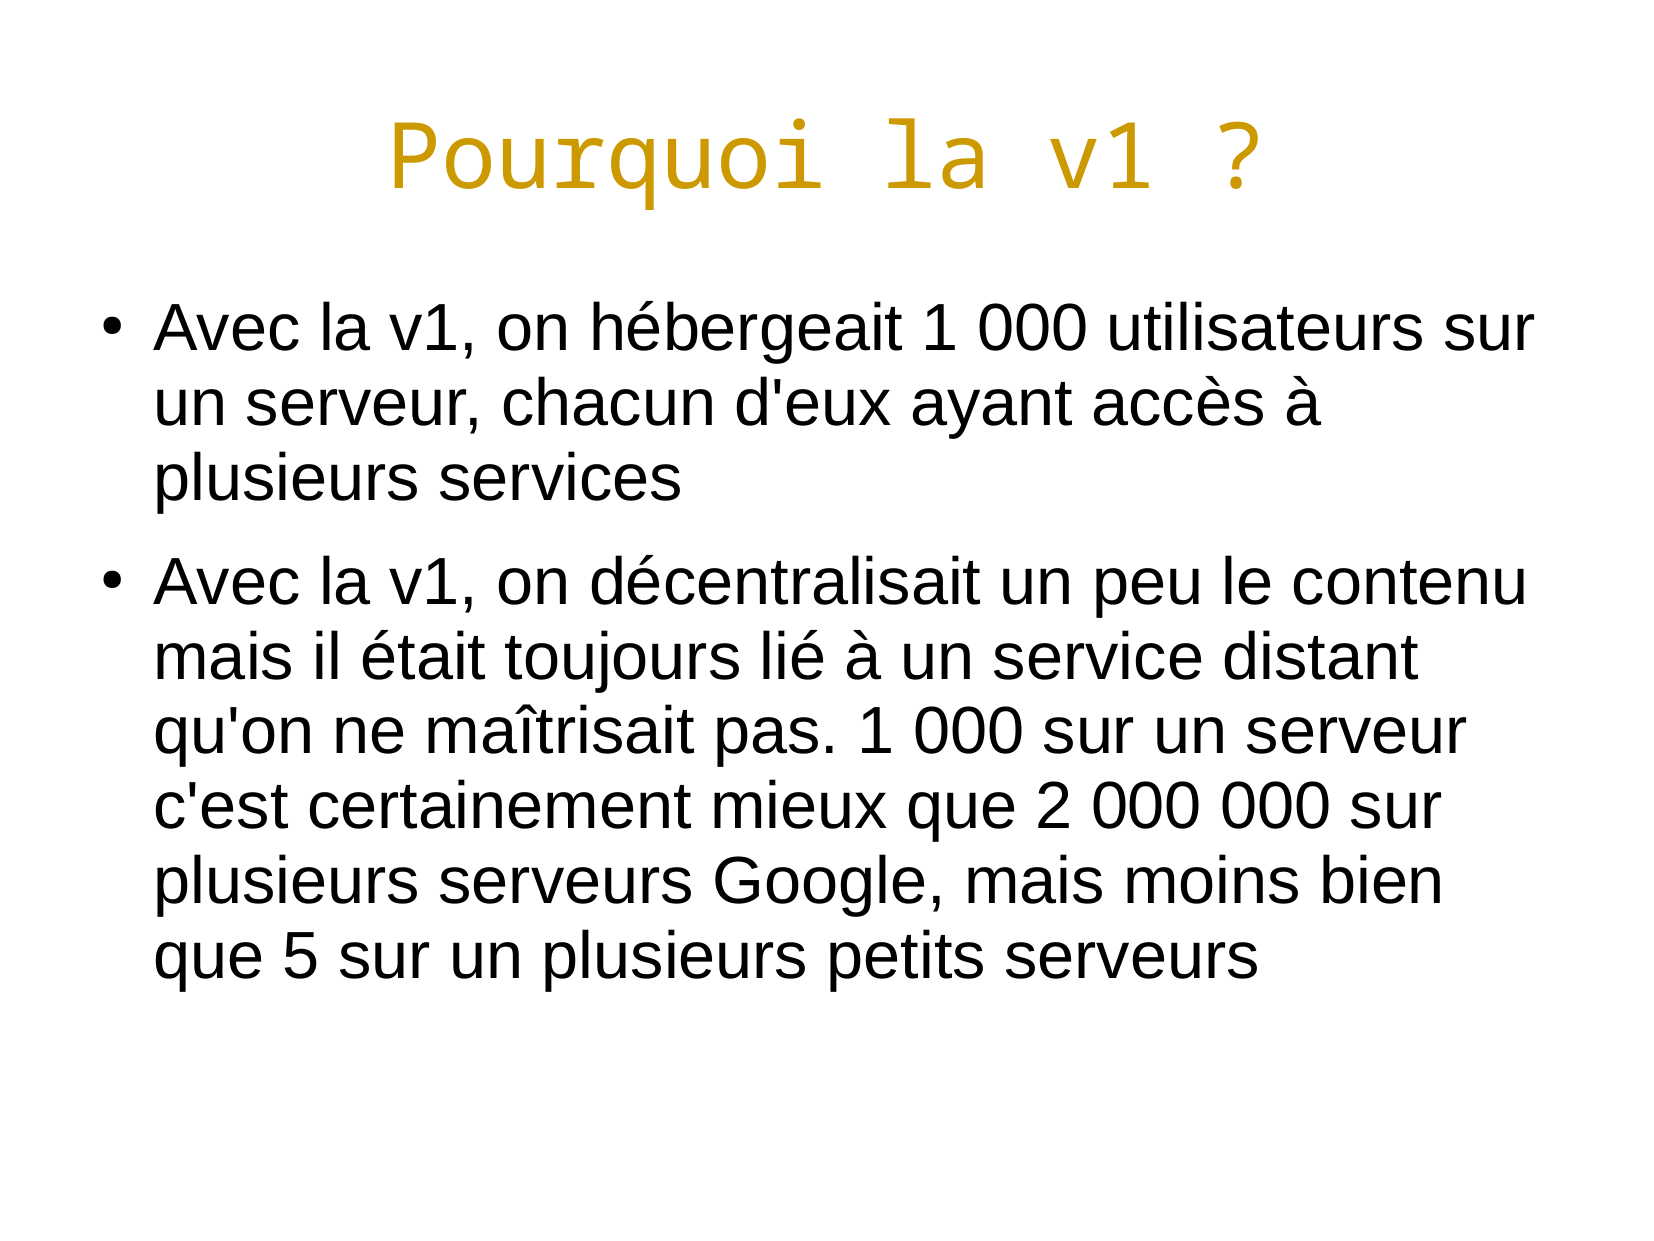

# Pourquoi la v1 ?
Avec la v1, on hébergeait 1 000 utilisateurs sur un serveur, chacun d'eux ayant accès à plusieurs services
Avec la v1, on décentralisait un peu le contenu mais il était toujours lié à un service distant qu'on ne maîtrisait pas. 1 000 sur un serveur c'est certainement mieux que 2 000 000 sur plusieurs serveurs Google, mais moins bien que 5 sur un plusieurs petits serveurs